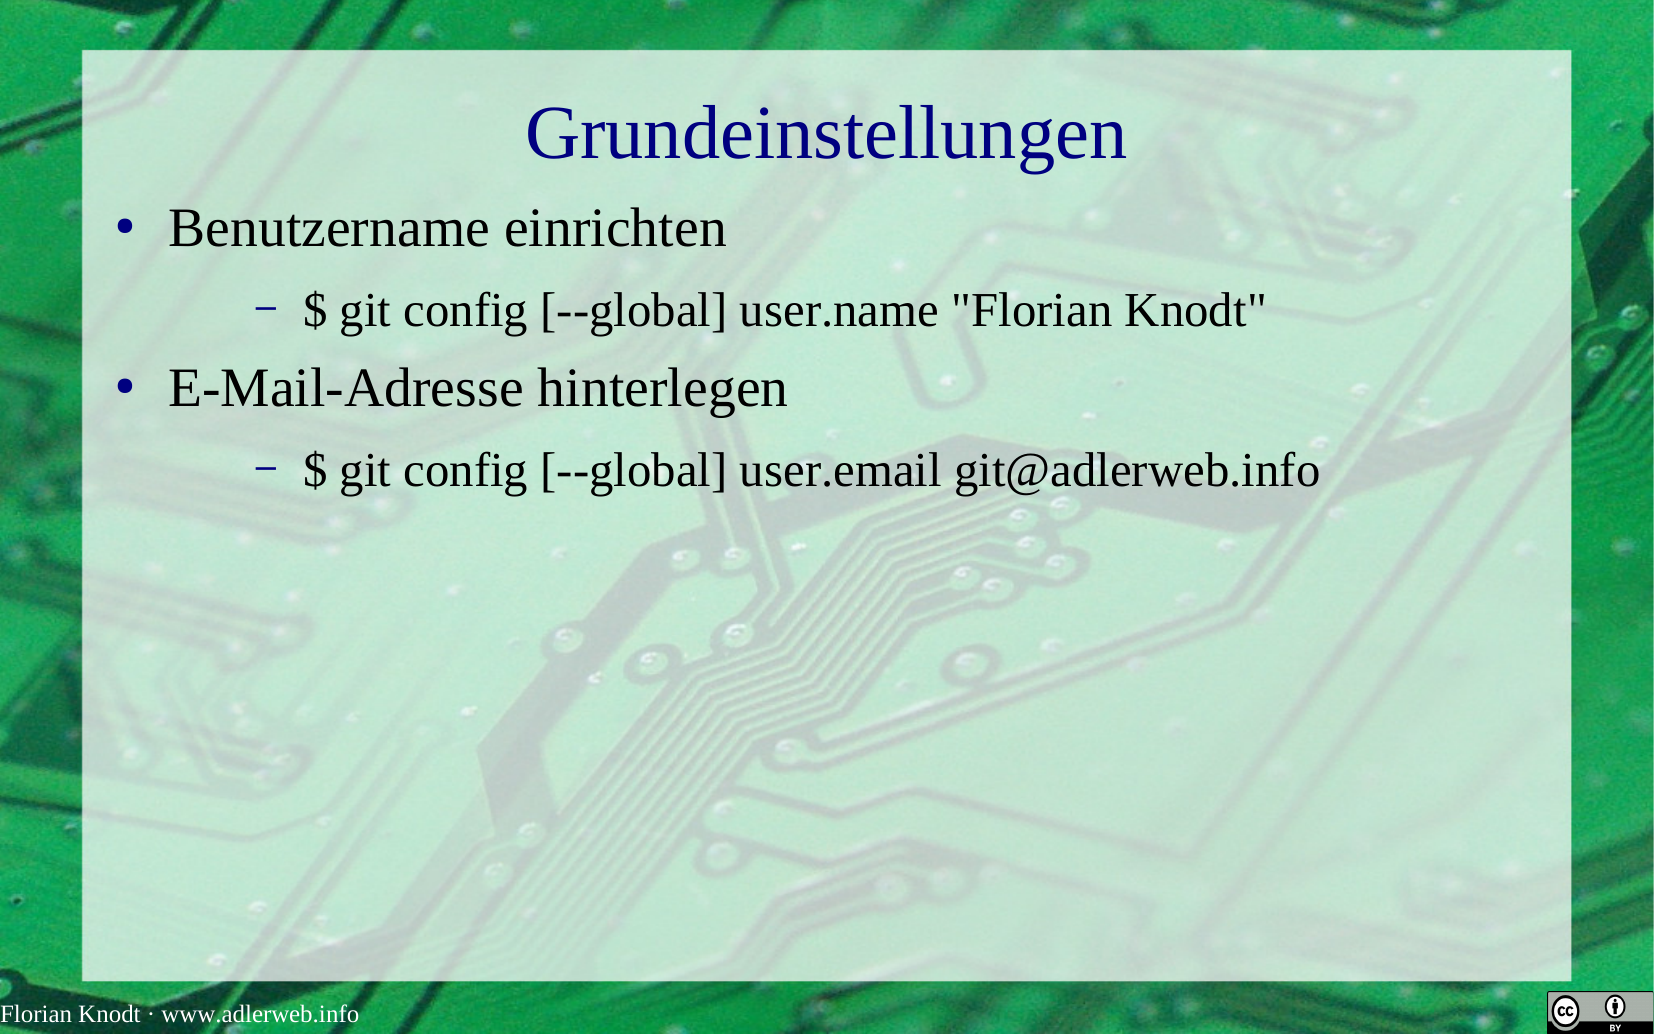

# Grundeinstellungen
Benutzername einrichten
$ git config [--global] user.name "Florian Knodt"
E-Mail-Adresse hinterlegen
$ git config [--global] user.email git@adlerweb.info